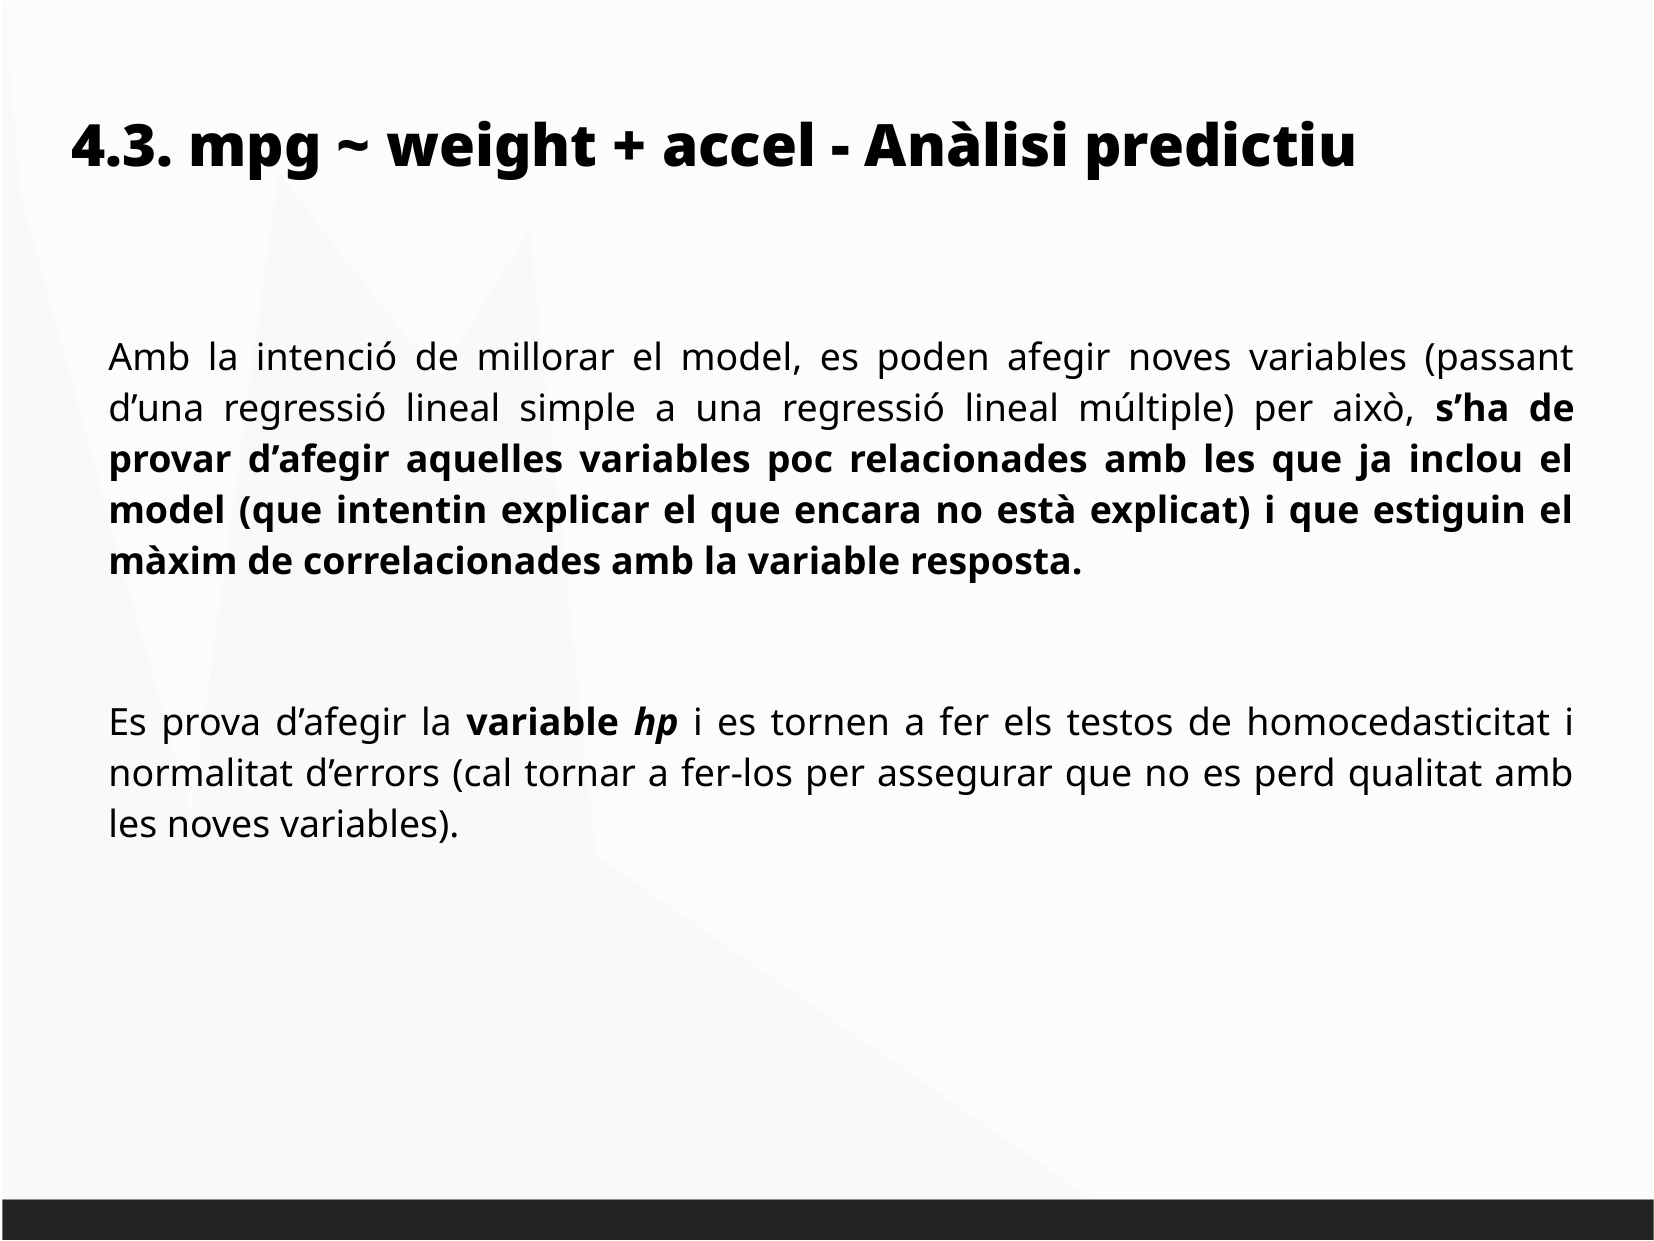

4.3. mpg ~ weight + accel - Anàlisi predictiu
# Amb la intenció de millorar el model, es poden afegir noves variables (passant d’una regressió lineal simple a una regressió lineal múltiple) per això, s’ha de provar d’afegir aquelles variables poc relacionades amb les que ja inclou el model (que intentin explicar el que encara no està explicat) i que estiguin el màxim de correlacionades amb la variable resposta.
Es prova d’afegir la variable hp i es tornen a fer els testos de homocedasticitat i normalitat d’errors (cal tornar a fer-los per assegurar que no es perd qualitat amb les noves variables).